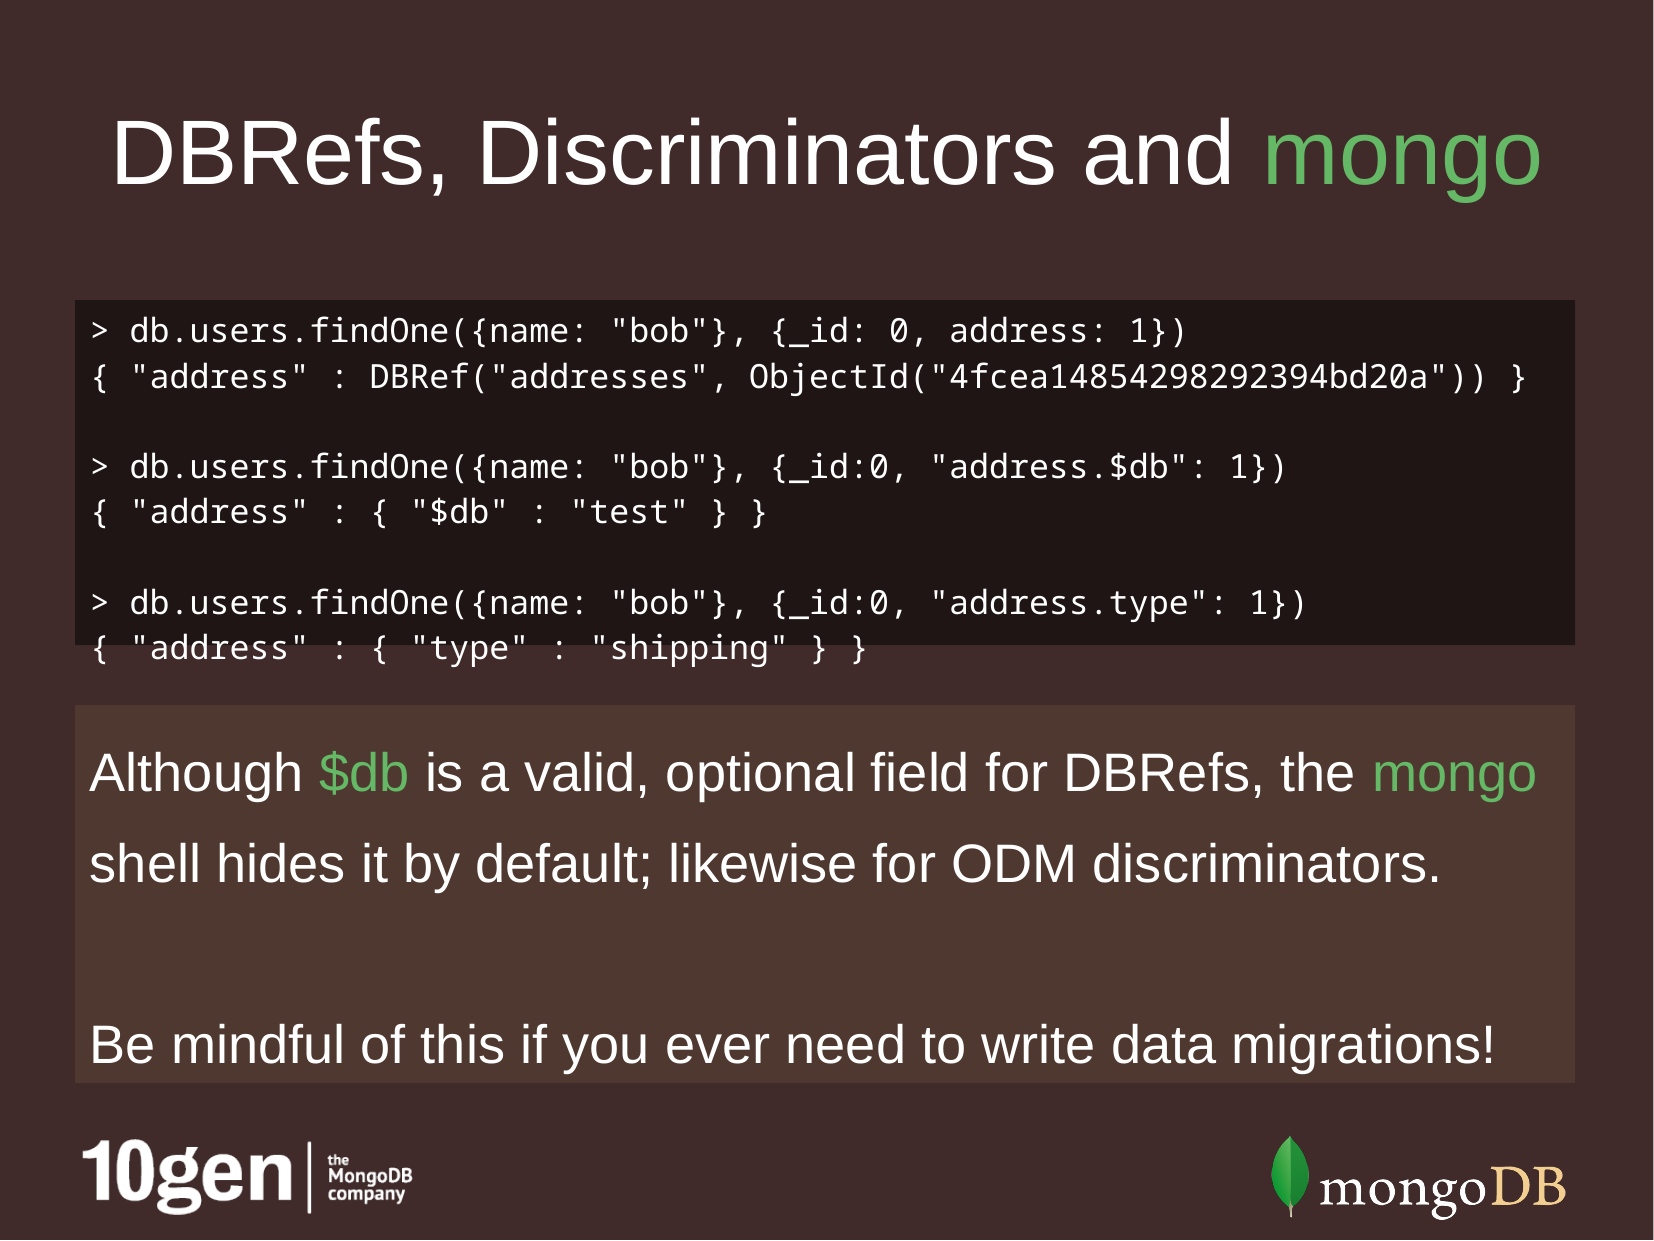

# DBRefs, Discriminators and mongo
> db.users.findOne({name: "bob"}, {_id: 0, address: 1})
{ "address" : DBRef("addresses", ObjectId("4fcea14854298292394bd20a")) }
> db.users.findOne({name: "bob"}, {_id:0, "address.$db": 1})
{ "address" : { "$db" : "test" } }
> db.users.findOne({name: "bob"}, {_id:0, "address.type": 1})
{ "address" : { "type" : "shipping" } }
Although $db is a valid, optional field for DBRefs, the mongo shell hides it by default; likewise for ODM discriminators.
Be mindful of this if you ever need to write data migrations!